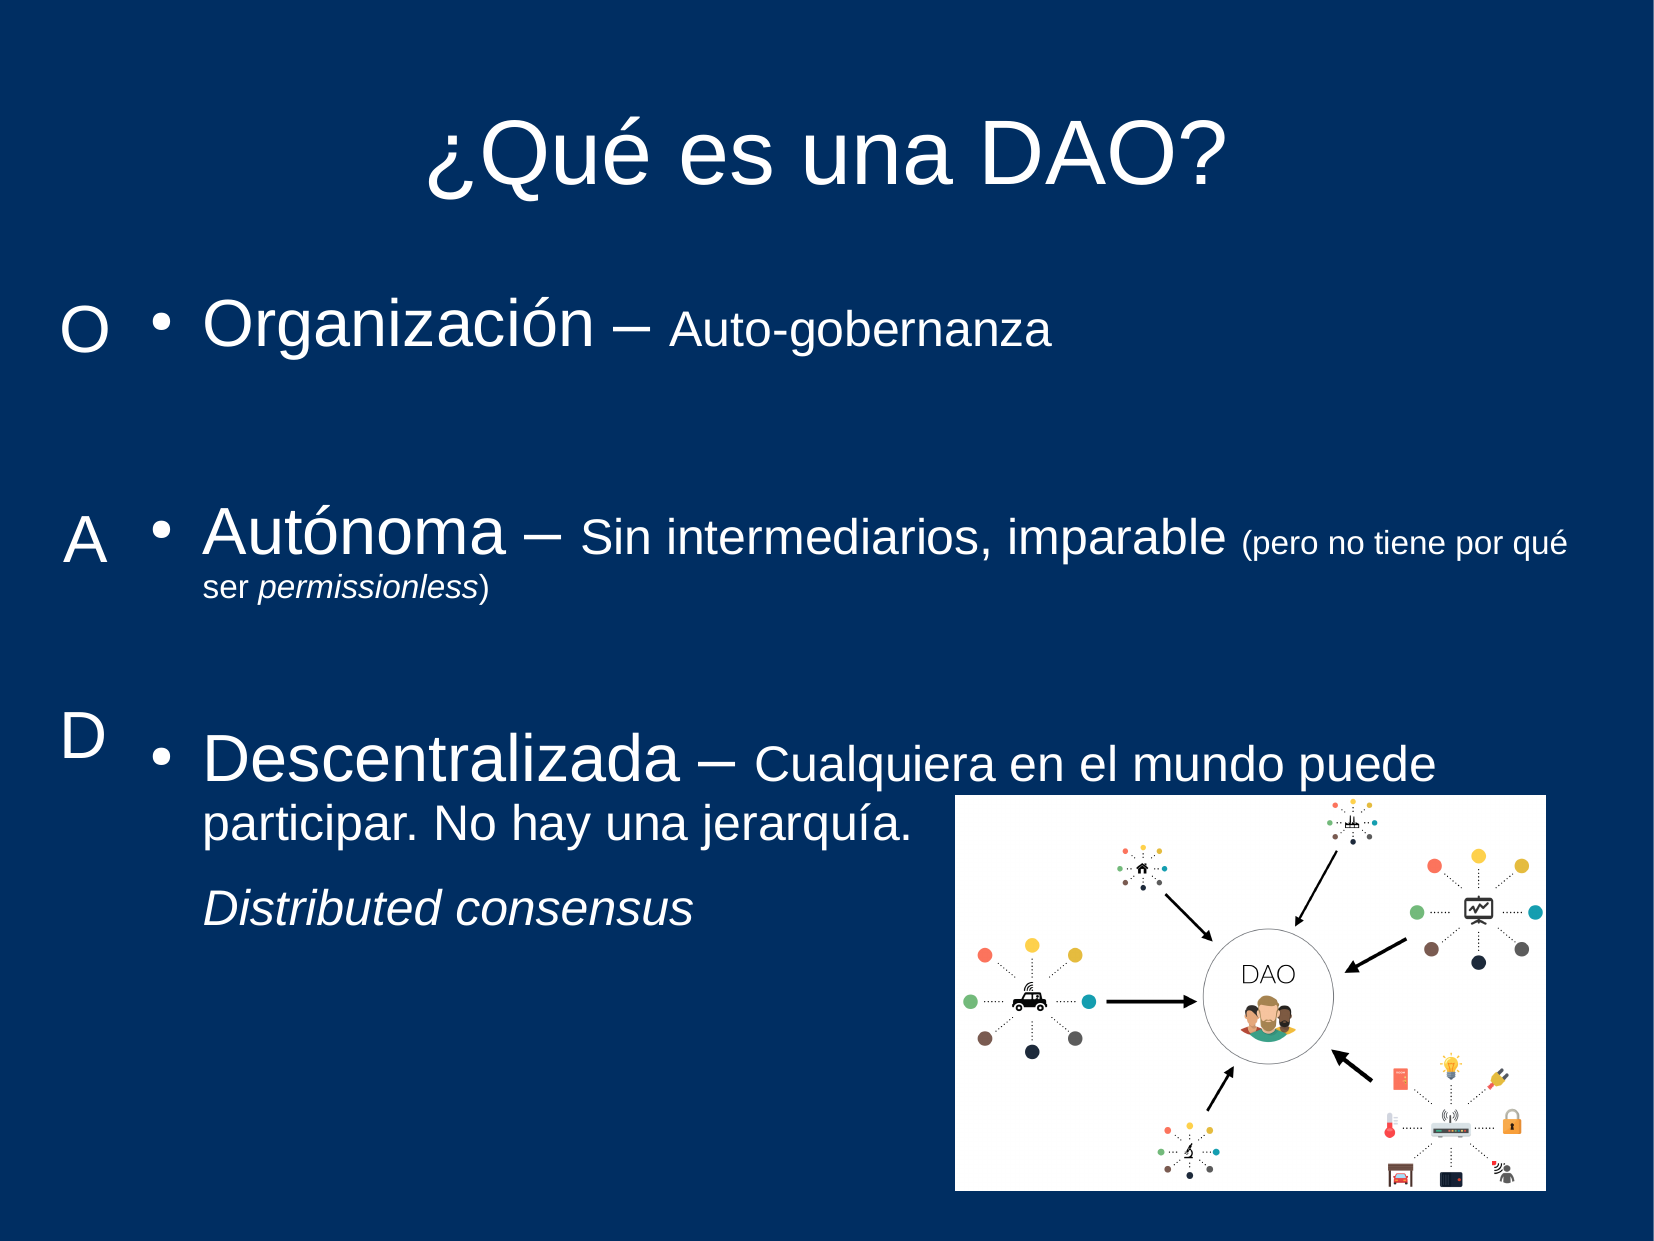

# ¿Qué es una DAO?
O
Organización – Auto-gobernanza
Autónoma – Sin intermediarios, imparable (pero no tiene por qué ser permissionless)
Descentralizada – Cualquiera en el mundo puede participar. No hay una jerarquía.
Distributed consensus
A
D